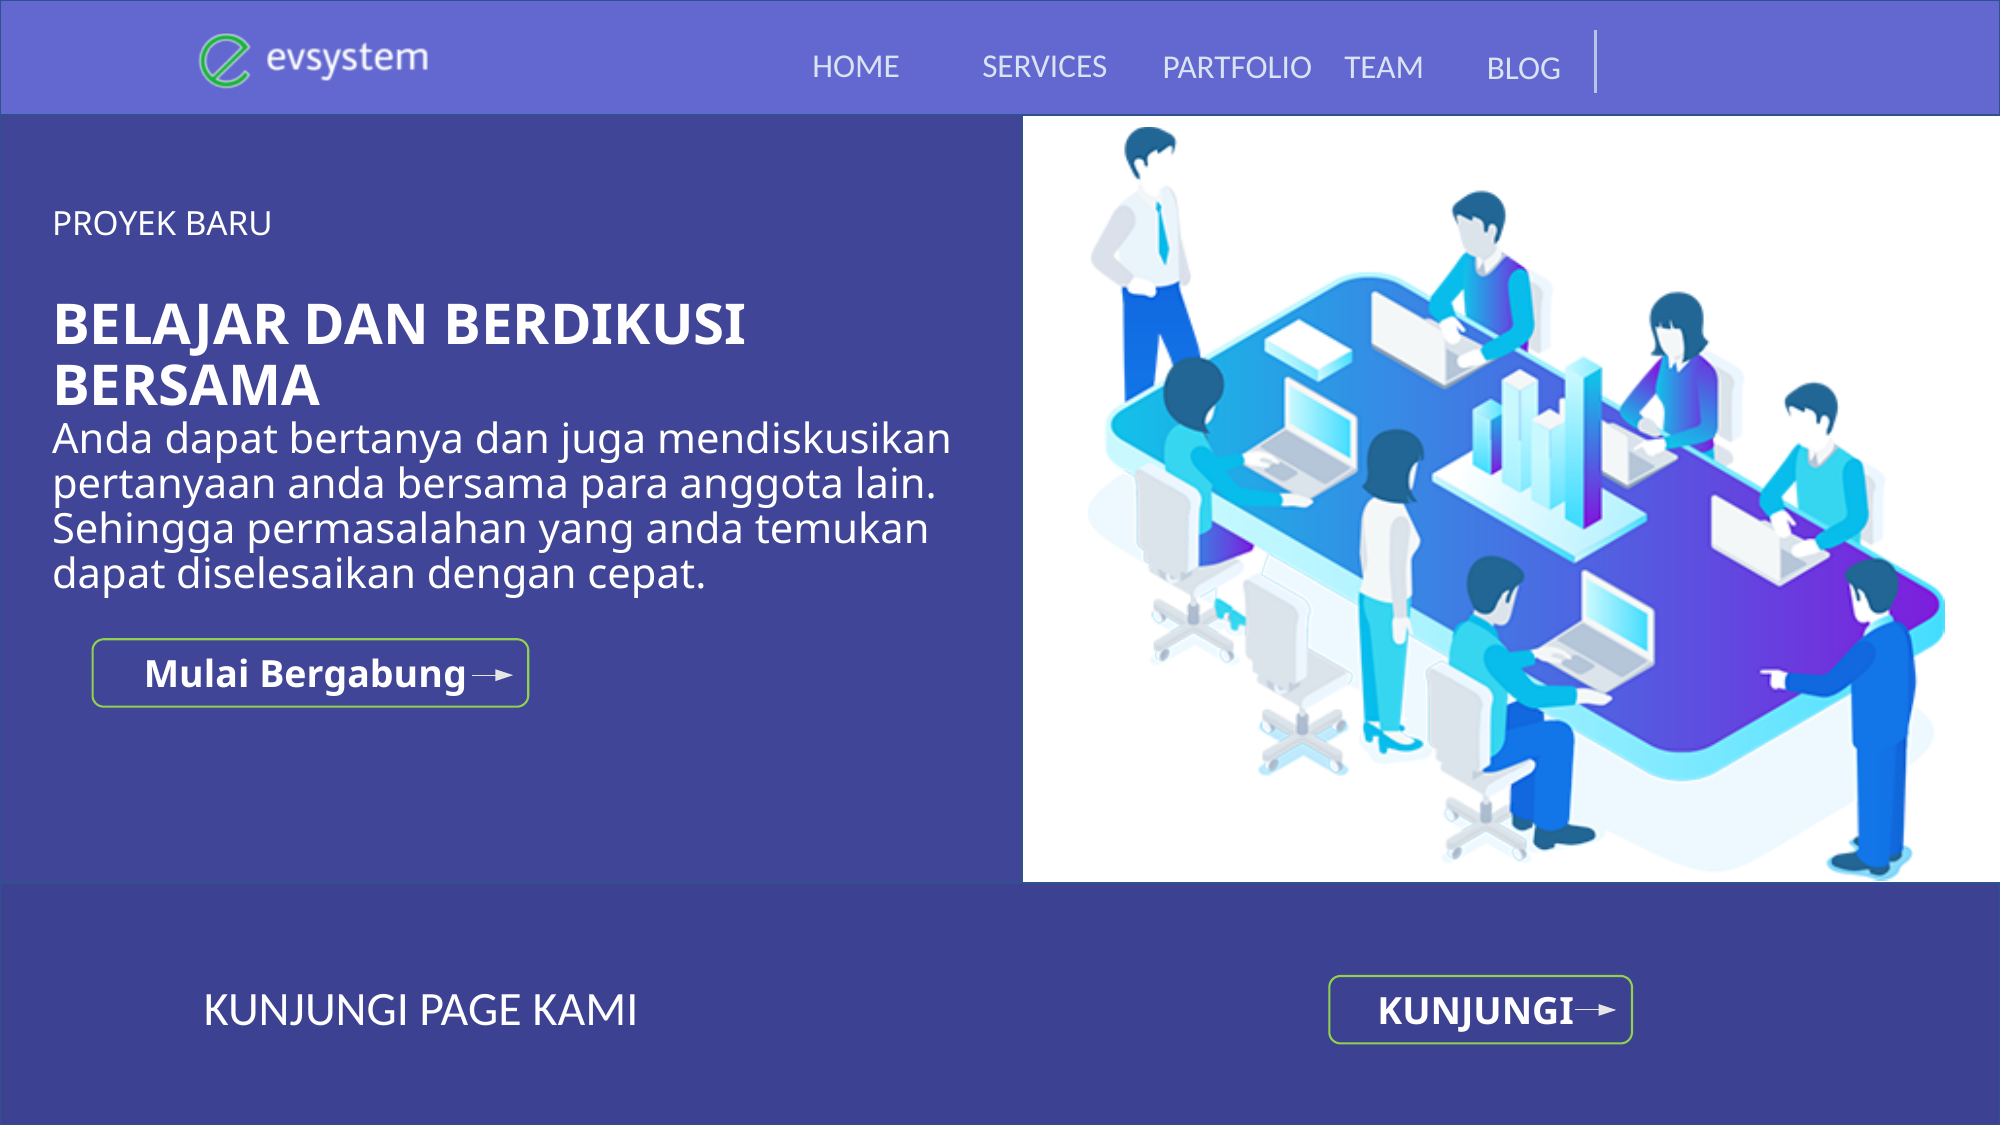

HOME
SERVICES
PARTFOLIO
TEAM
BLOG
# PROYEK BARU BELAJAR DAN BERDIKUSI BERSAMA Anda dapat bertanya dan juga mendiskusikan pertanyaan anda bersama para anggota lain. Sehingga permasalahan yang anda temukan dapat diselesaikan dengan cepat.
Mulai Bergabung
KUNJUNGI PAGE KAMI
KUNJUNGI